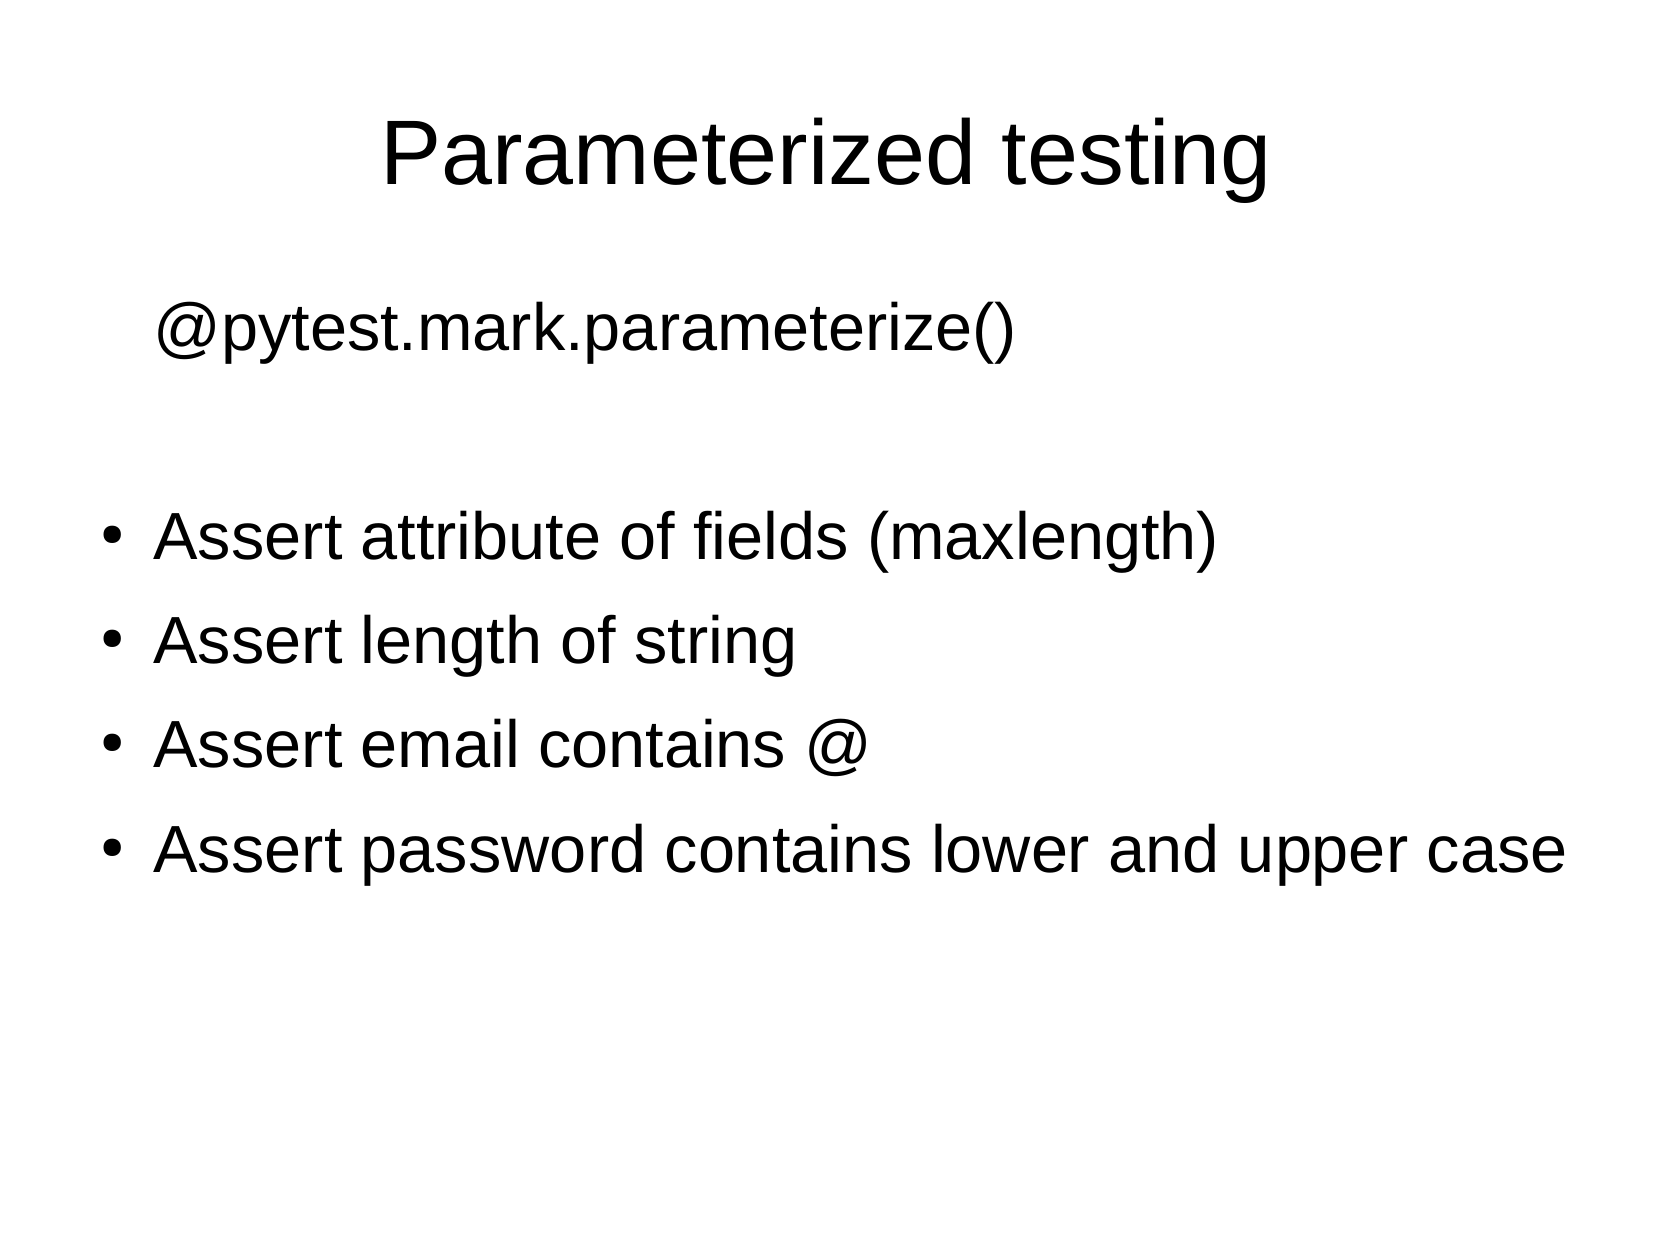

# Parameterized testing
@pytest.mark.parameterize()
Assert attribute of fields (maxlength)
Assert length of string
Assert email contains @
Assert password contains lower and upper case